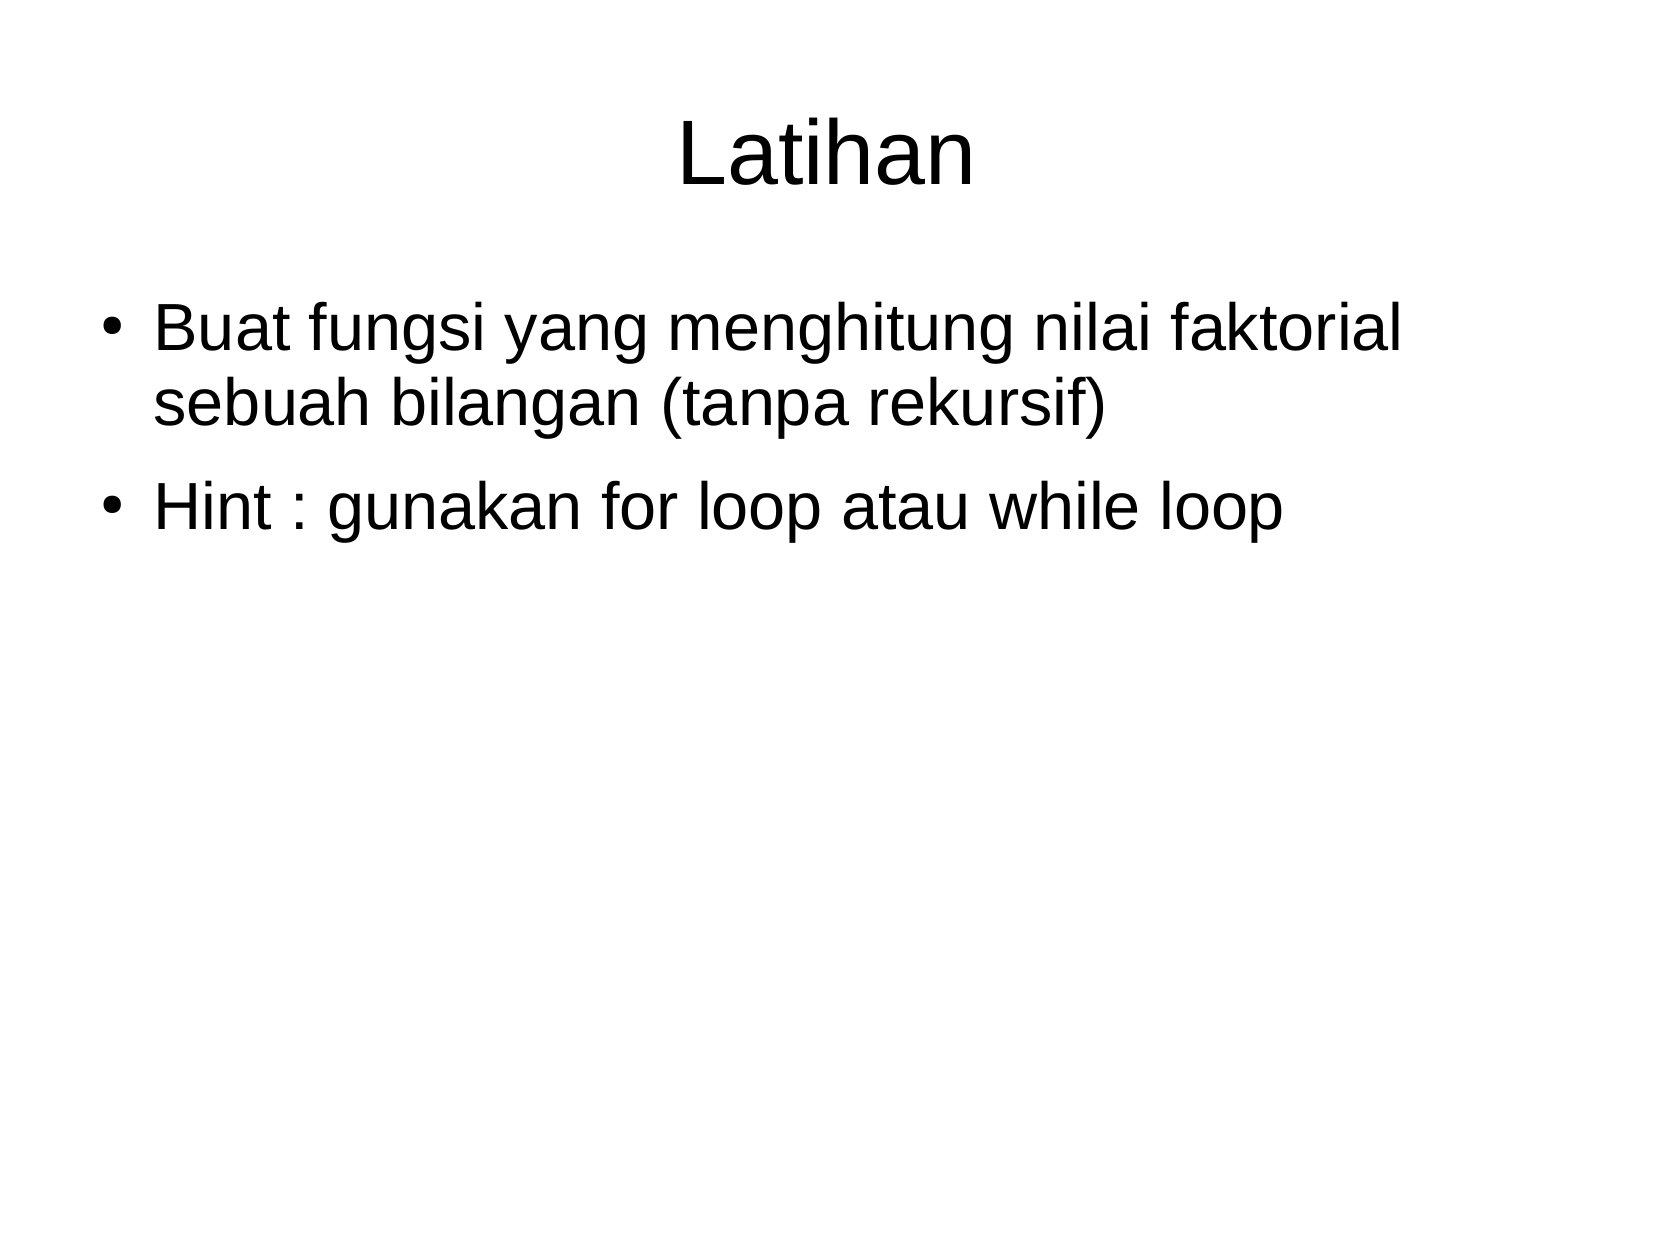

# Latihan
Buat fungsi yang menghitung nilai faktorial sebuah bilangan (tanpa rekursif)
Hint : gunakan for loop atau while loop